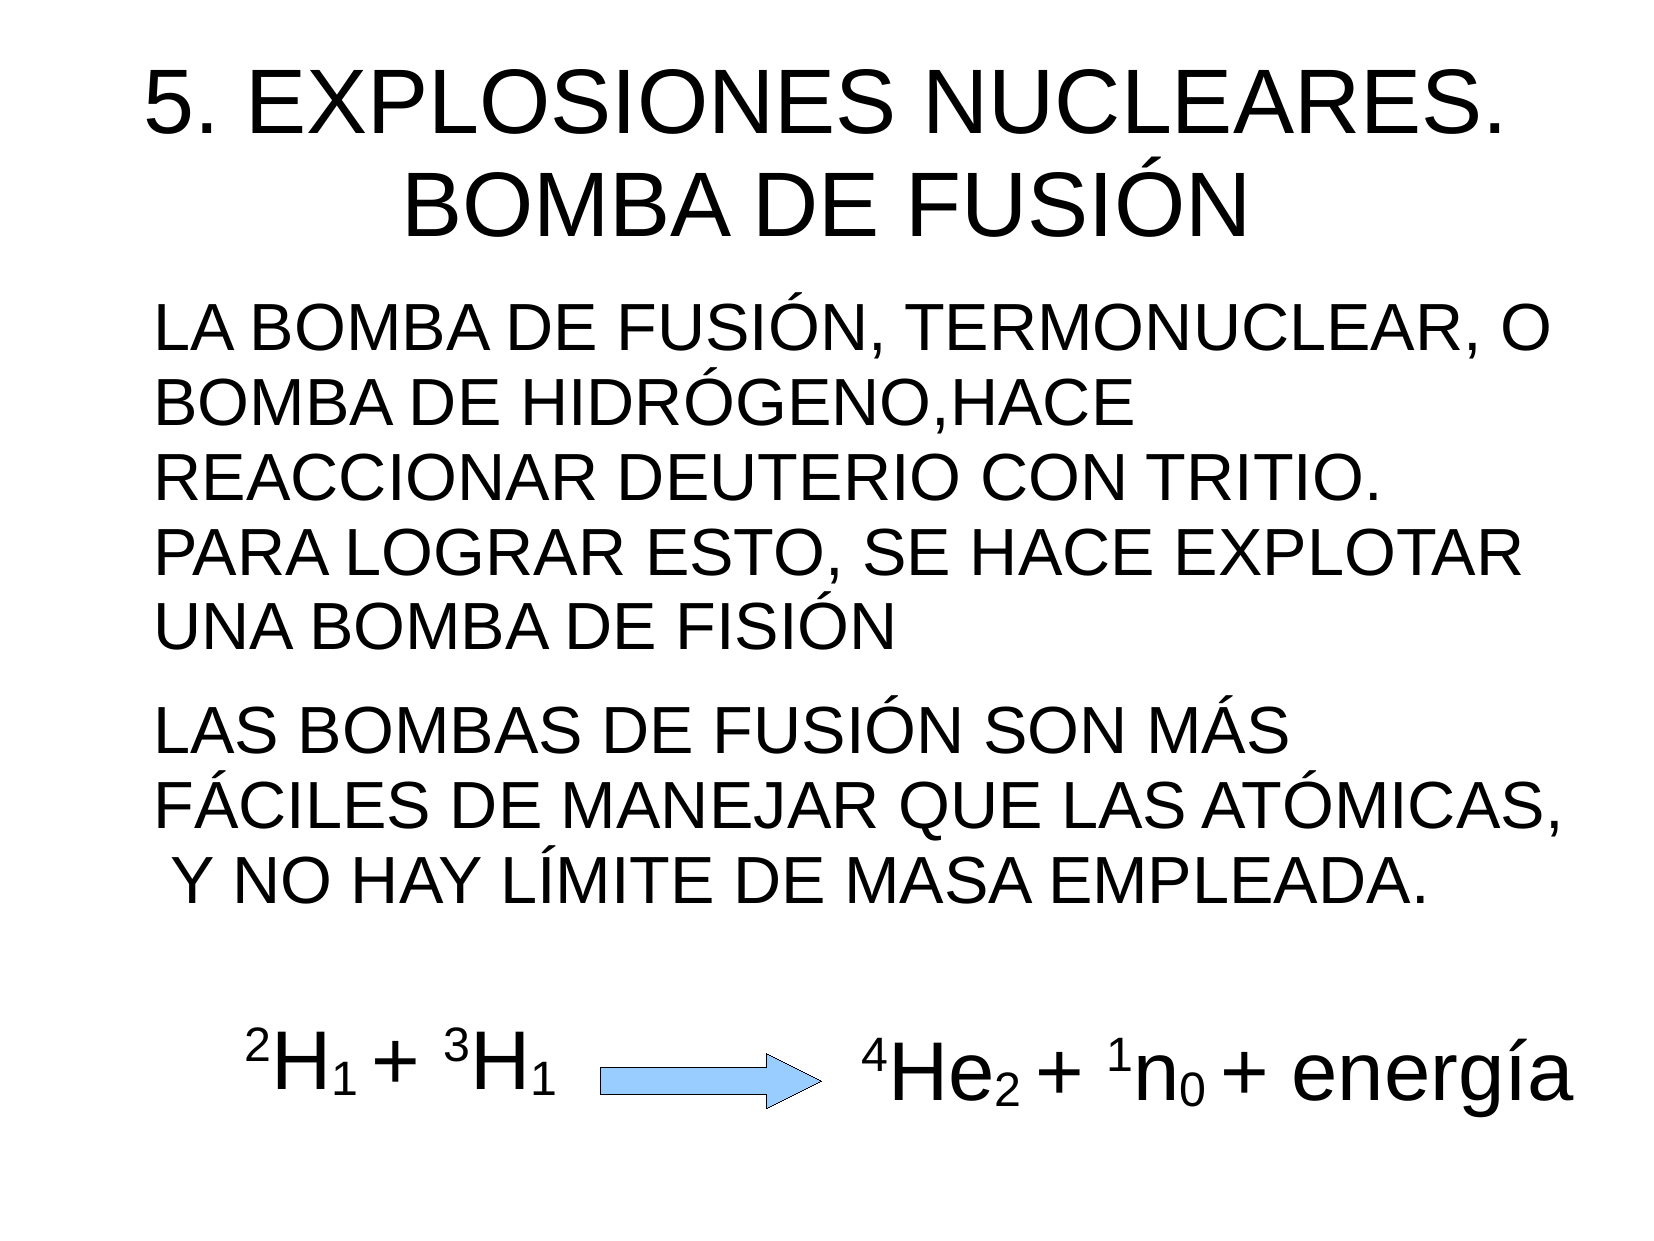

# 5. EXPLOSIONES NUCLEARES. BOMBA DE FUSIÓN
LA BOMBA DE FUSIÓN, TERMONUCLEAR, O BOMBA DE HIDRÓGENO,HACE REACCIONAR DEUTERIO CON TRITIO. PARA LOGRAR ESTO, SE HACE EXPLOTAR UNA BOMBA DE FISIÓN
LAS BOMBAS DE FUSIÓN SON MÁS FÁCILES DE MANEJAR QUE LAS ATÓMICAS, Y NO HAY LÍMITE DE MASA EMPLEADA.
 2H1 + 3H1
 4He2 + 1n0 + energía